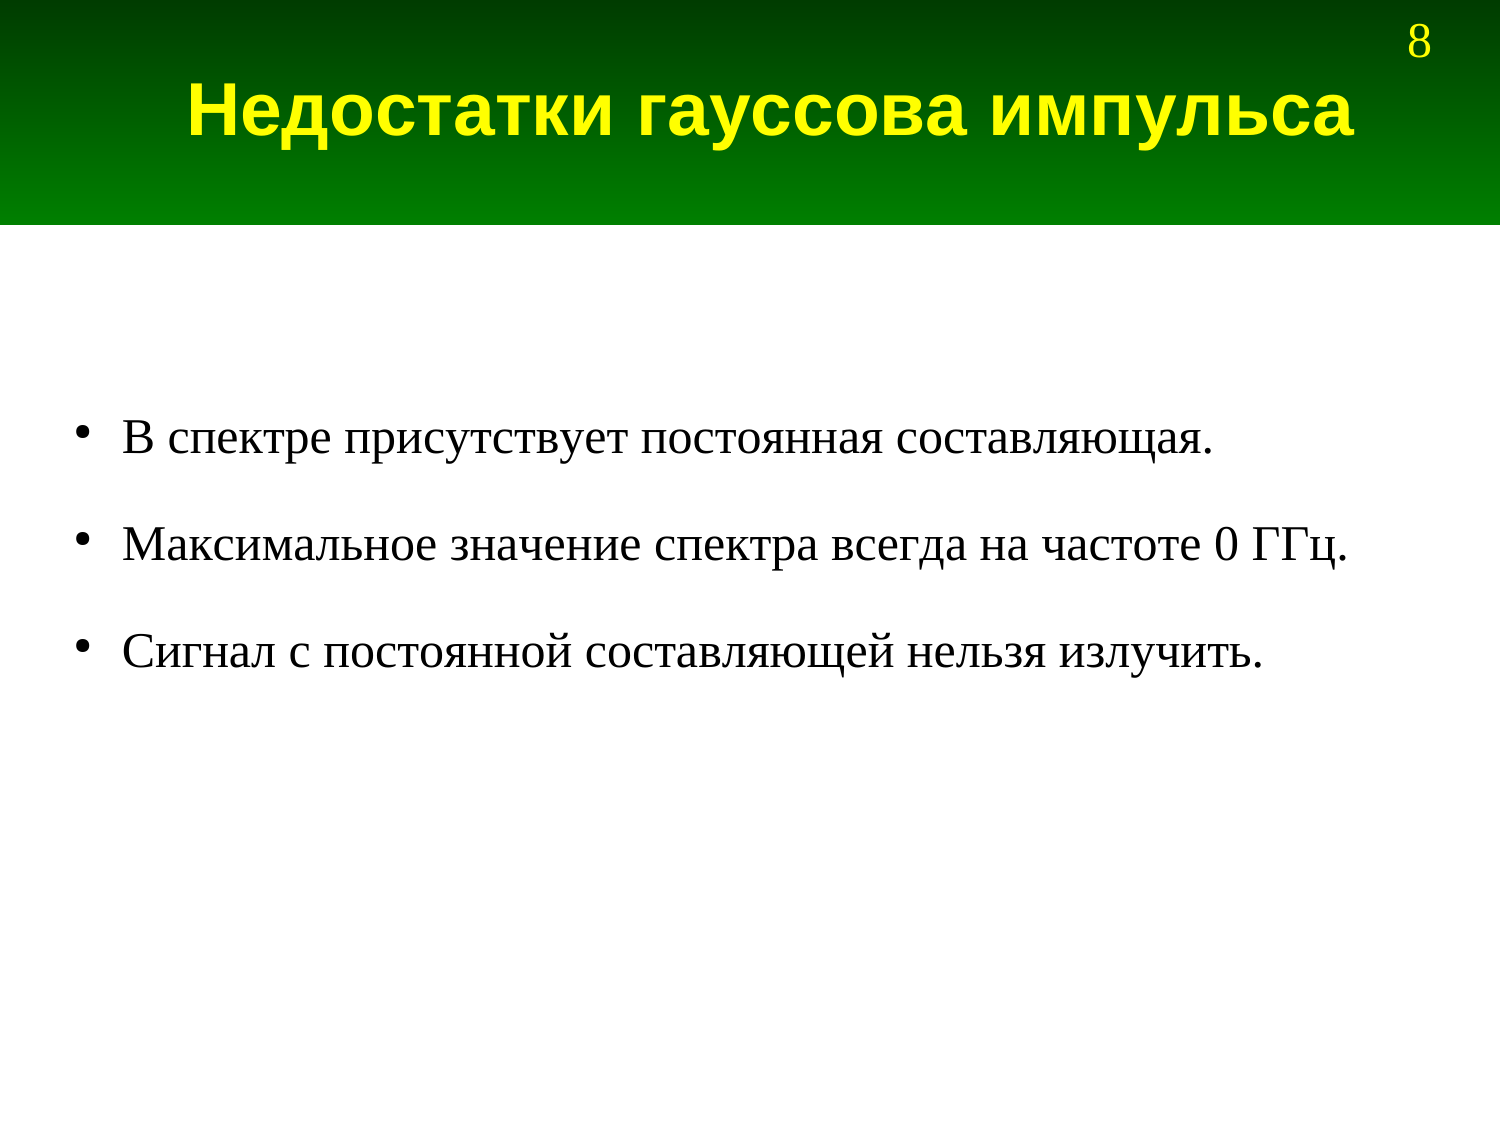

# Недостатки гауссова импульса
 В спектре присутствует постоянная составляющая.
 Максимальное значение спектра всегда на частоте 0 ГГц.
 Сигнал с постоянной составляющей нельзя излучить.